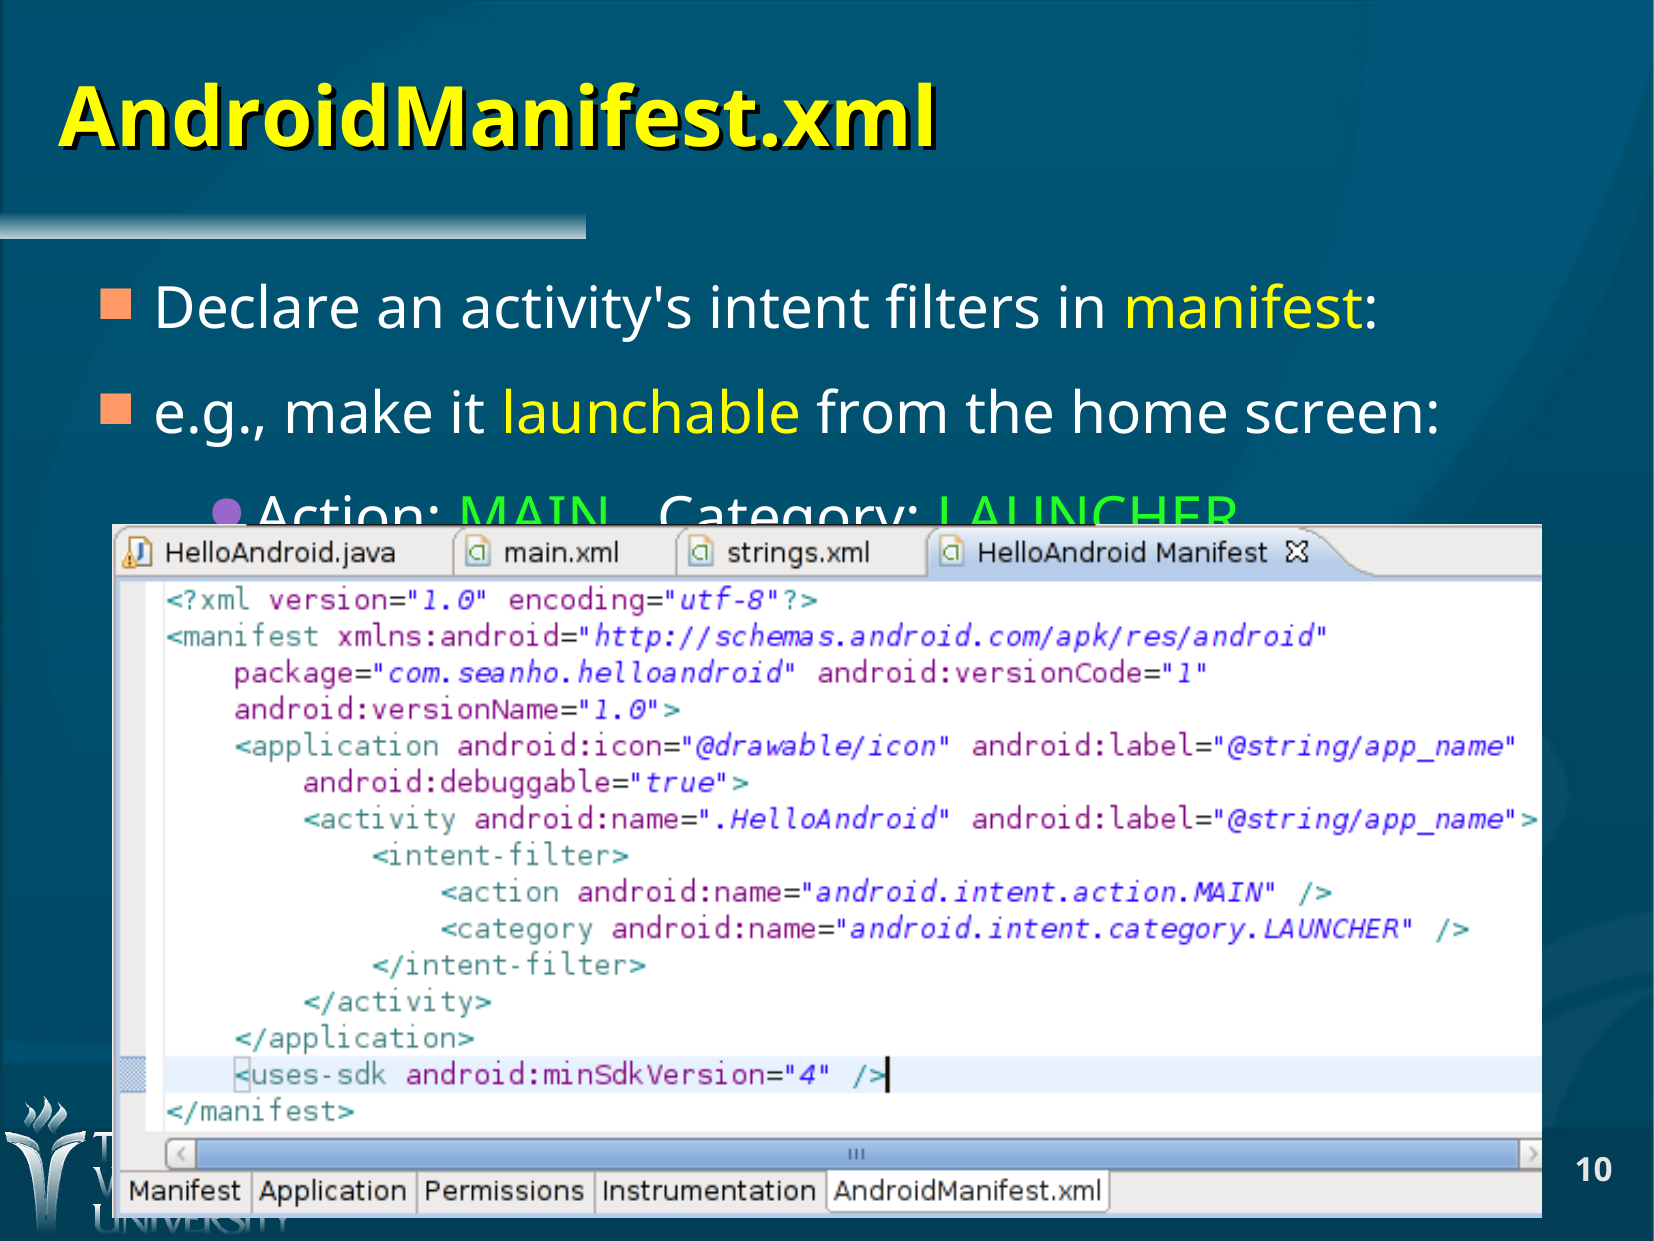

# AndroidManifest.xml
Declare an activity's intent filters in manifest:
e.g., make it launchable from the home screen:
Action: MAIN. Category: LAUNCHER
CMPT166: Android resources
31 Mar 2010
10